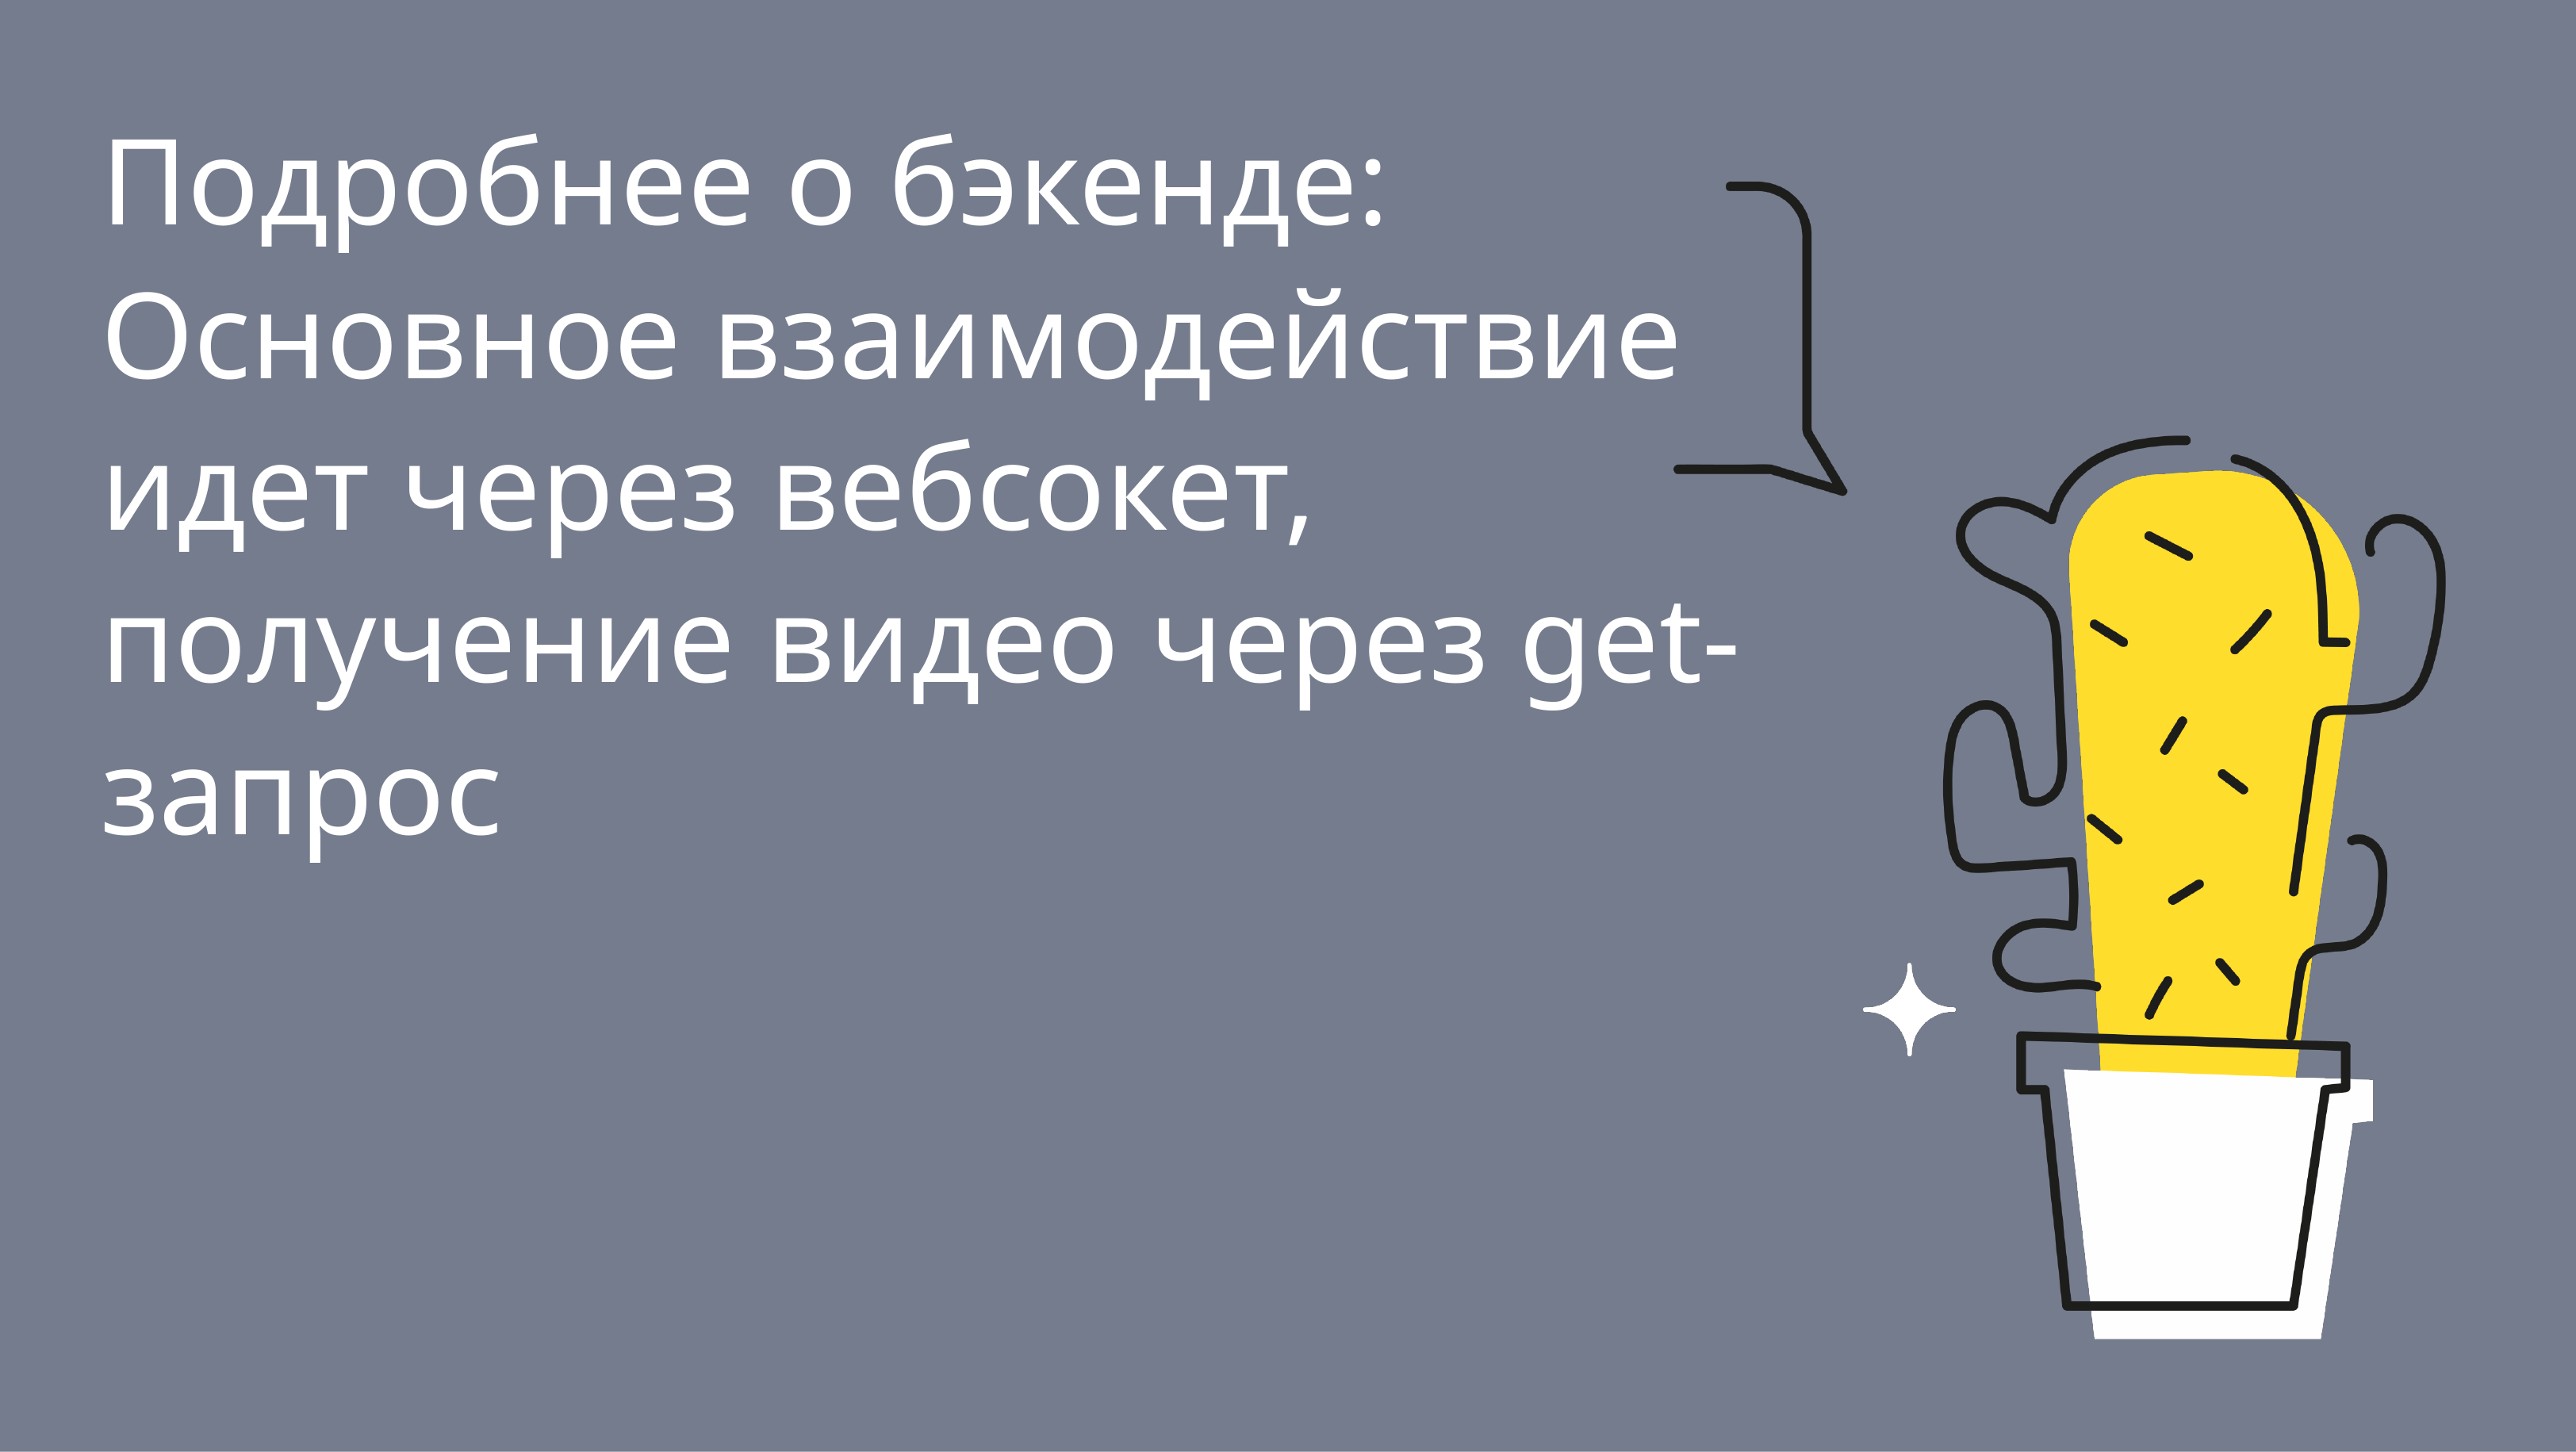

Подробнее о бэкенде:
Основное взаимодействие идет через вебсокет, получение видео через get-запрос